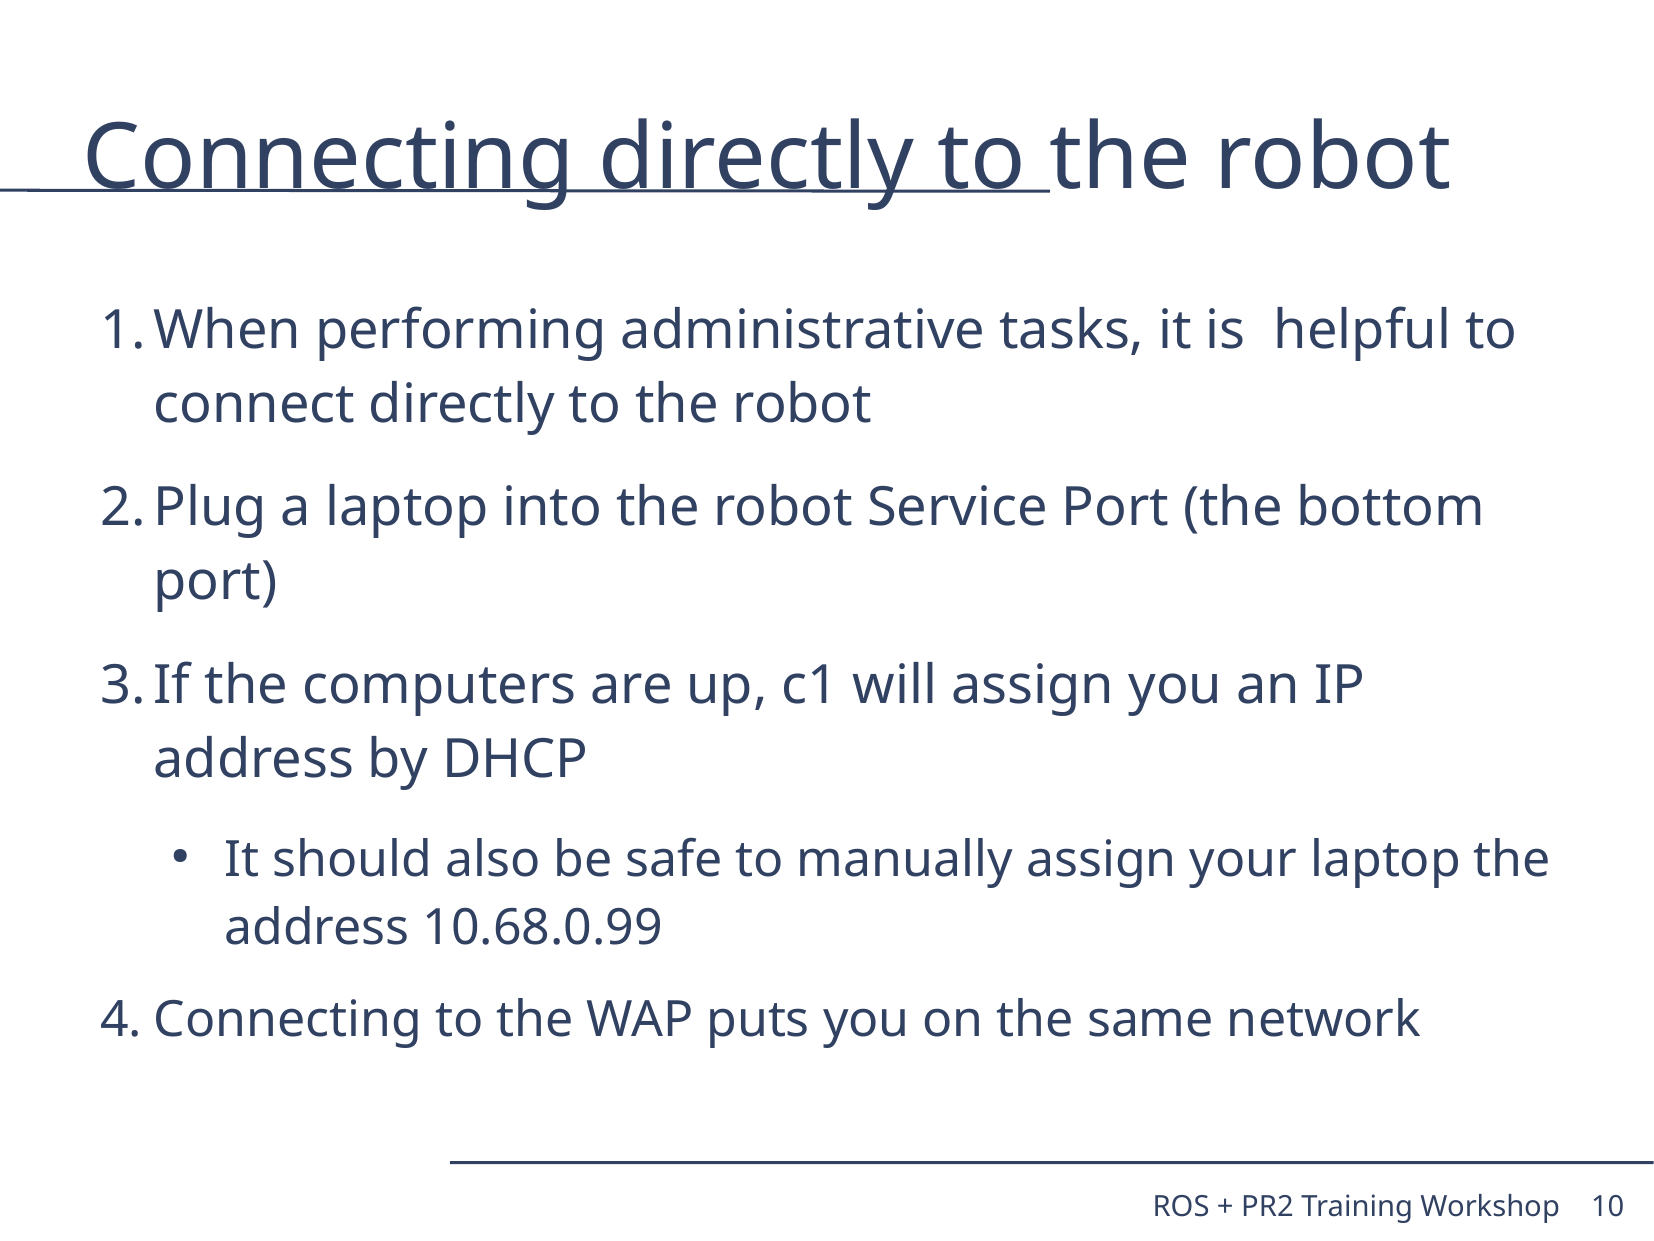

# Connecting directly to the robot
When performing administrative tasks, it is helpful to connect directly to the robot
Plug a laptop into the robot Service Port (the bottom port)
If the computers are up, c1 will assign you an IP address by DHCP
It should also be safe to manually assign your laptop the address 10.68.0.99
Connecting to the WAP puts you on the same network